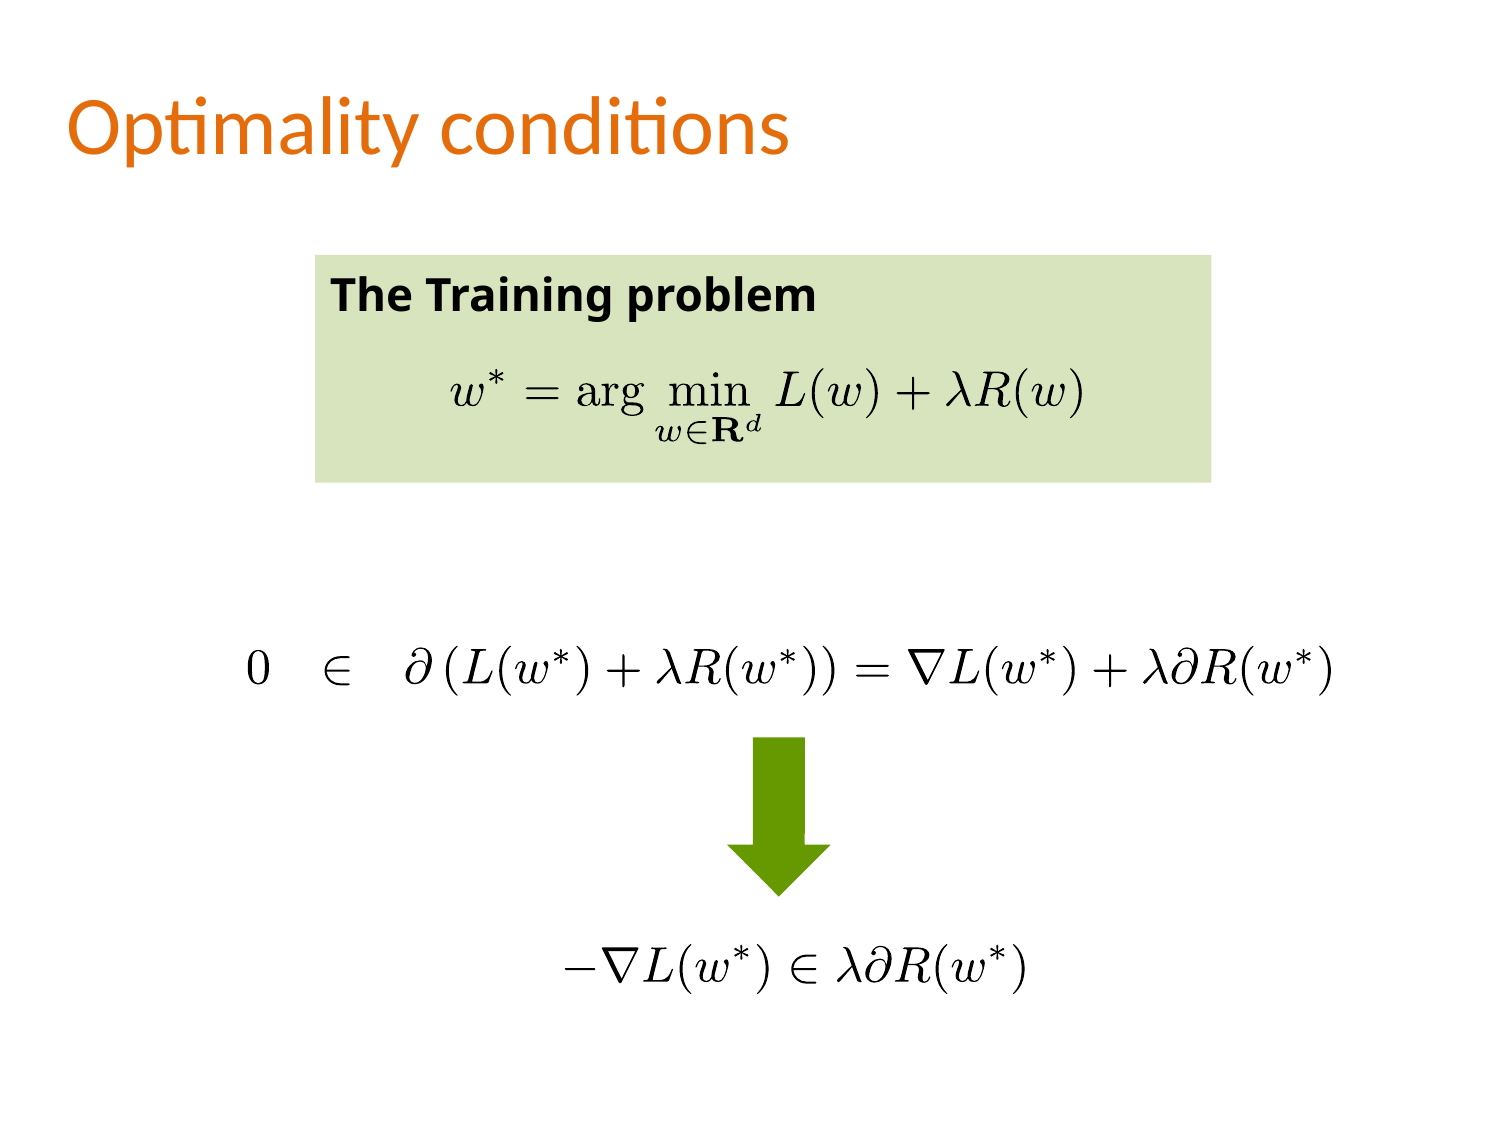

Optimality conditions
The Training problem
Why not keep them separate?